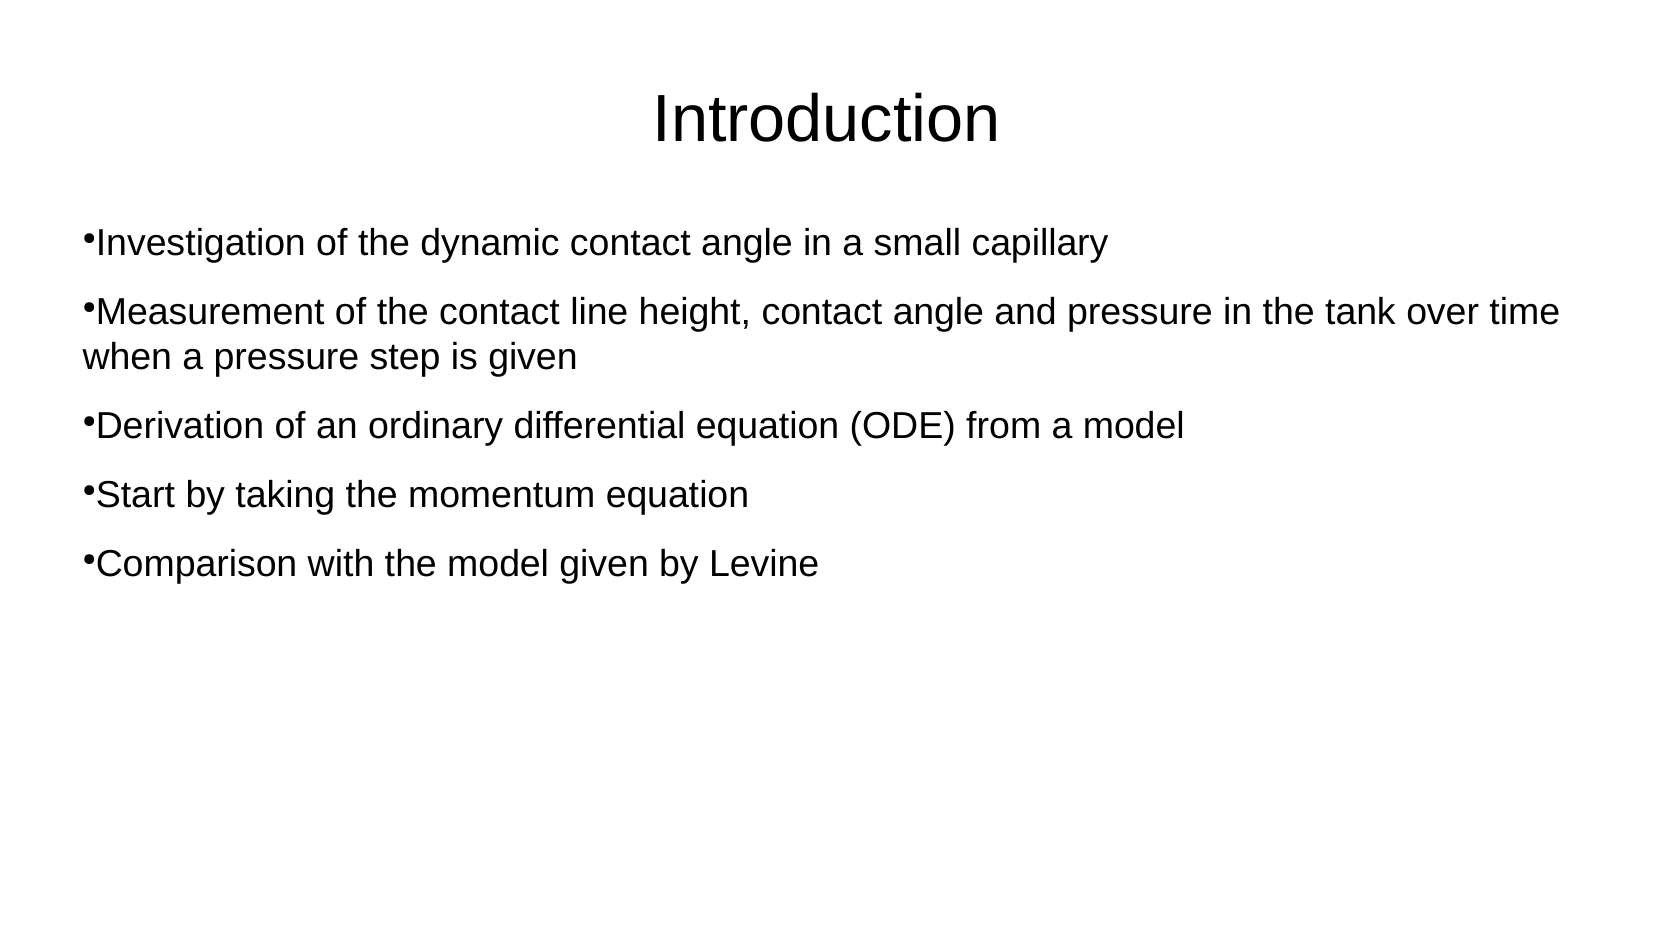

# Introduction
Investigation of the dynamic contact angle in a small capillary
Measurement of the contact line height, contact angle and pressure in the tank over time when a pressure step is given
Derivation of an ordinary differential equation (ODE) from a model
Start by taking the momentum equation
Comparison with the model given by Levine